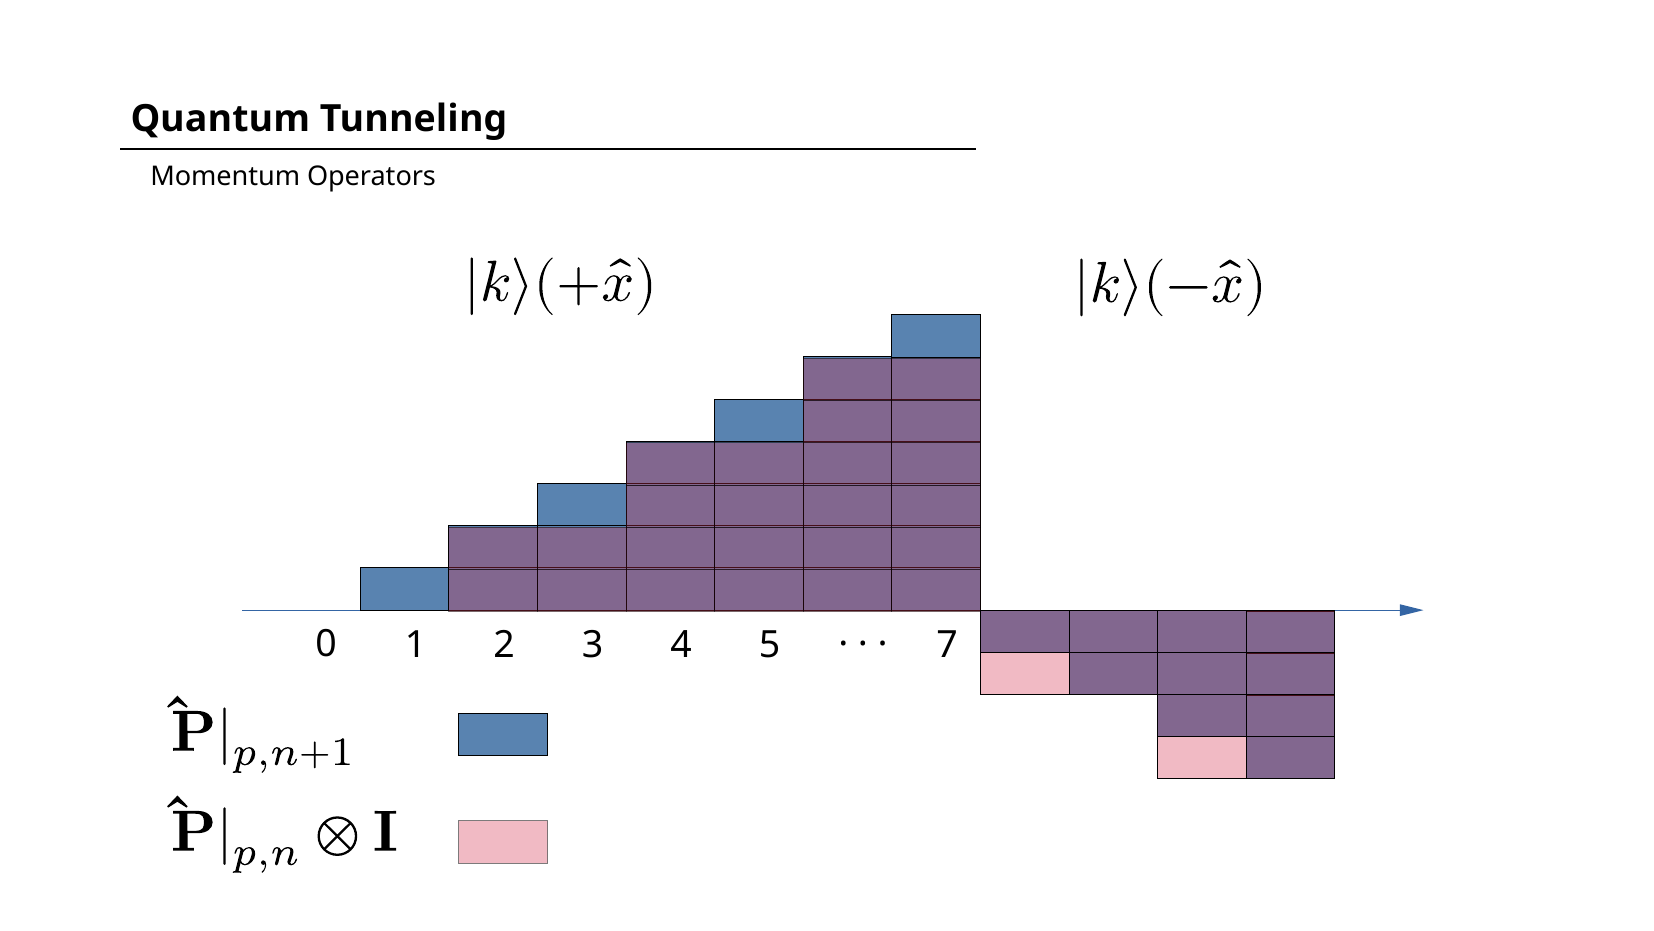

Quantum Tunneling
Momentum Operators
. . .
0
1
2
3
4
5
7